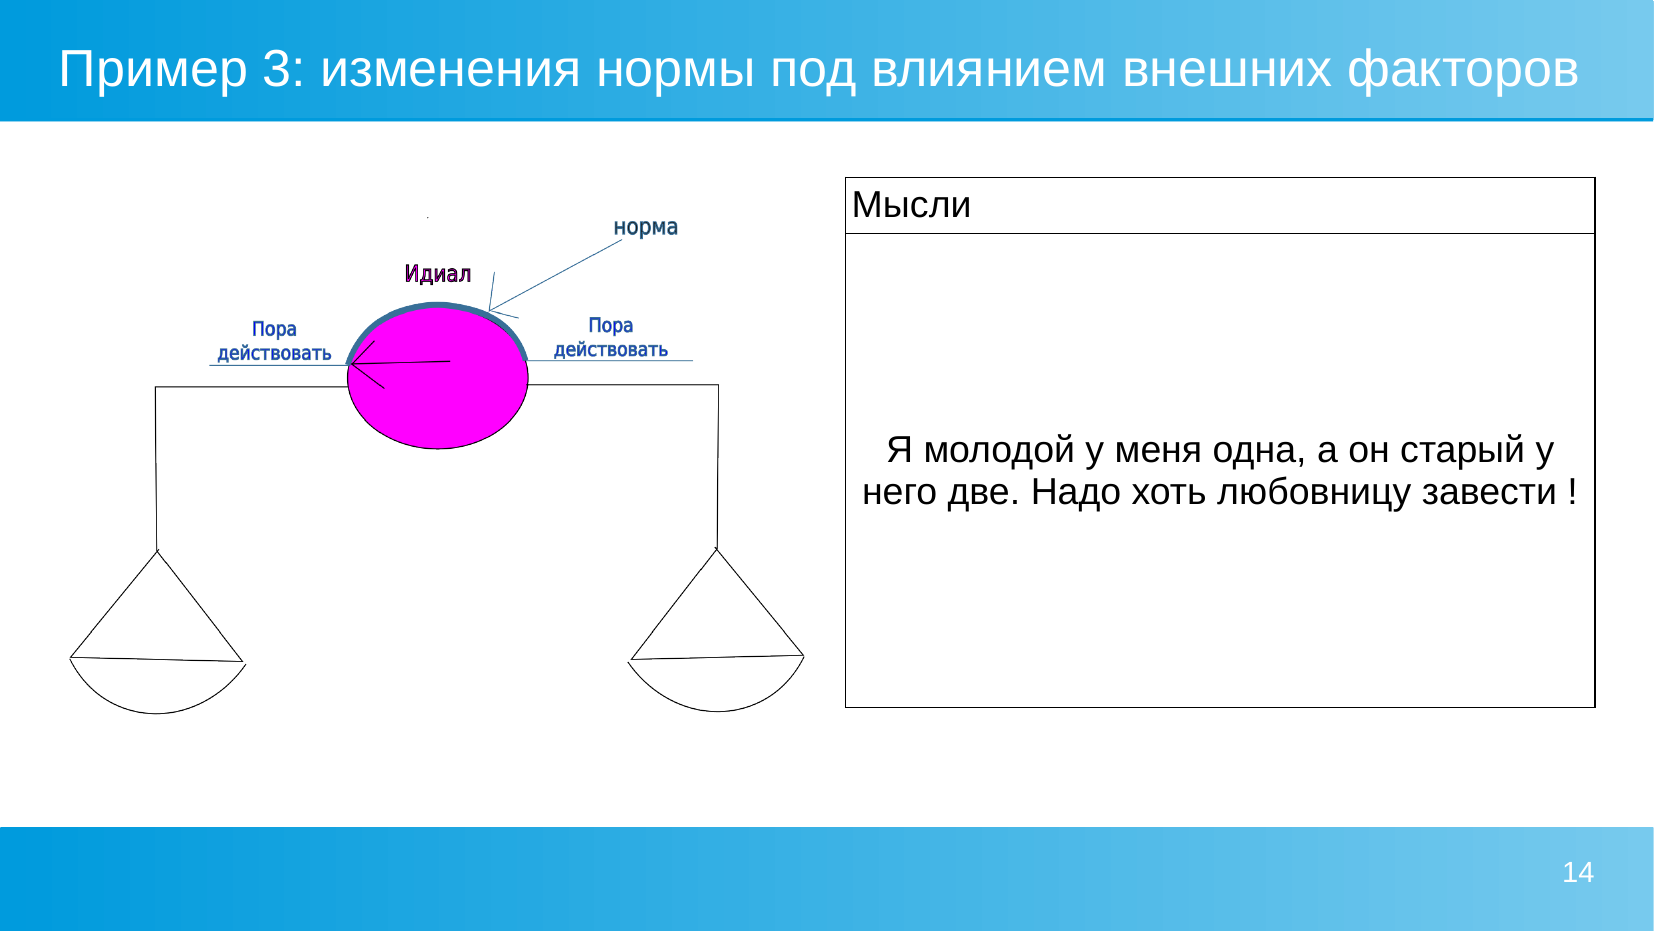

# Пример 3: изменения нормы под влиянием внешних факторов
| Мысли |
| --- |
| Я молодой у меня одна, а он старый у него две. Надо хоть любовницу завести ! |
14